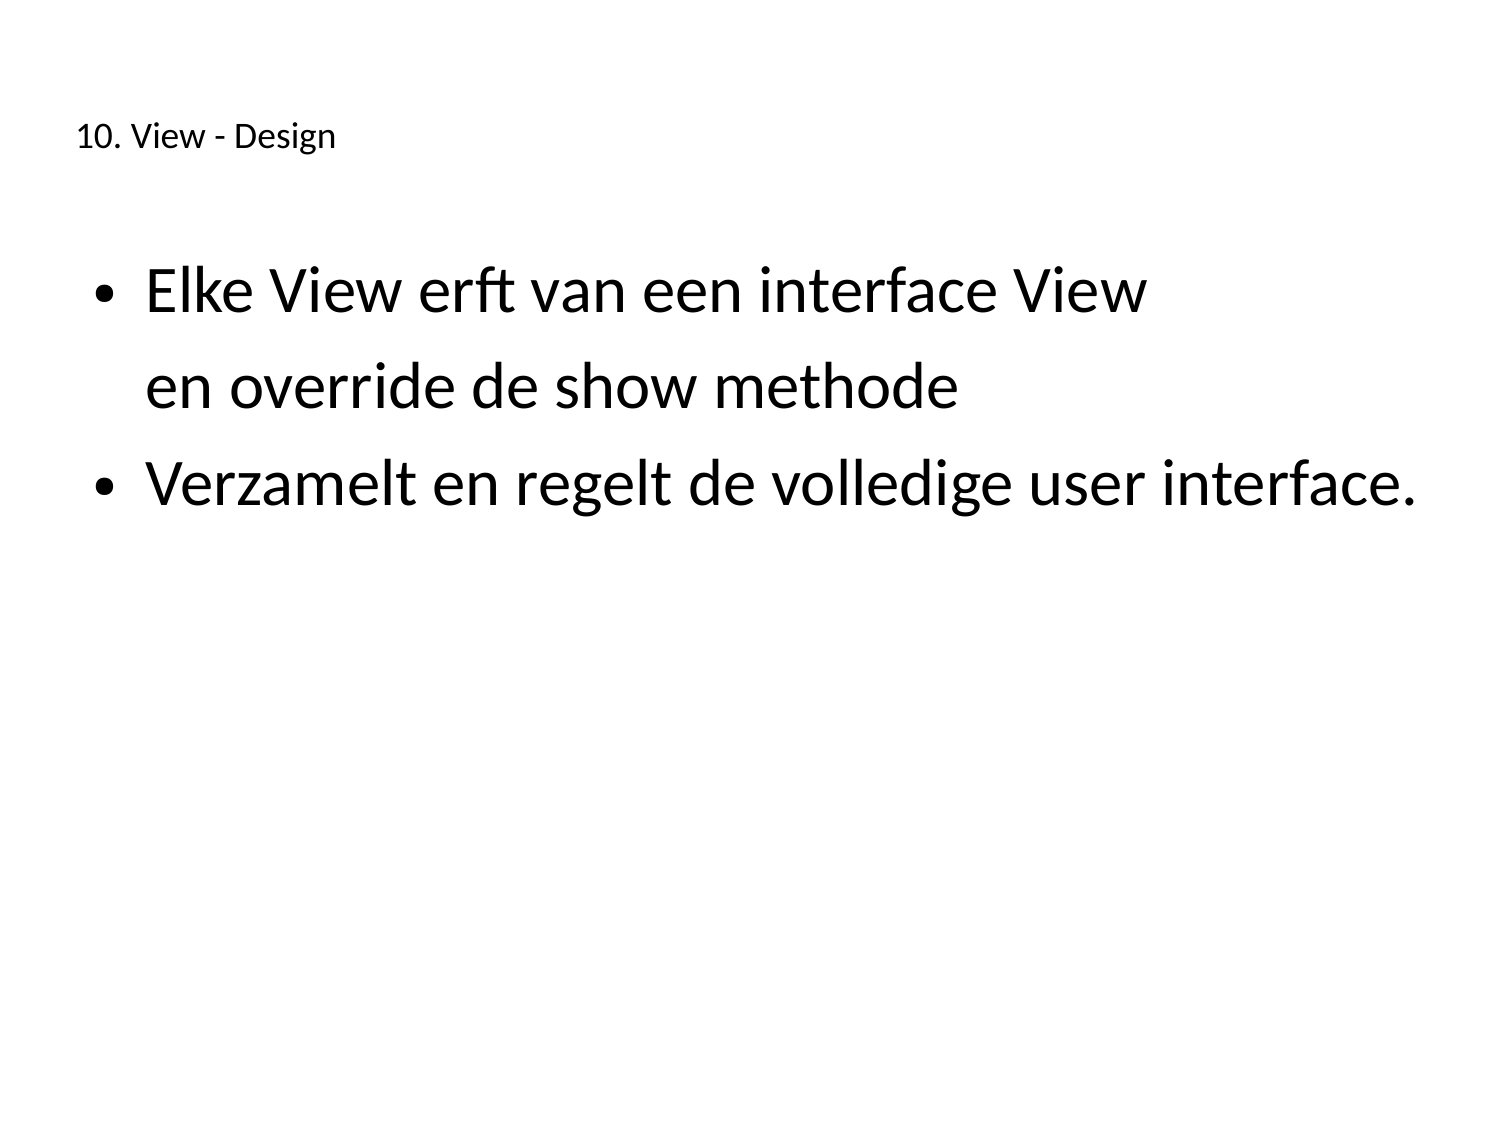

# 10. View - Design
Elke View erft van een interface View
en override de show methode
Verzamelt en regelt de volledige user interface.